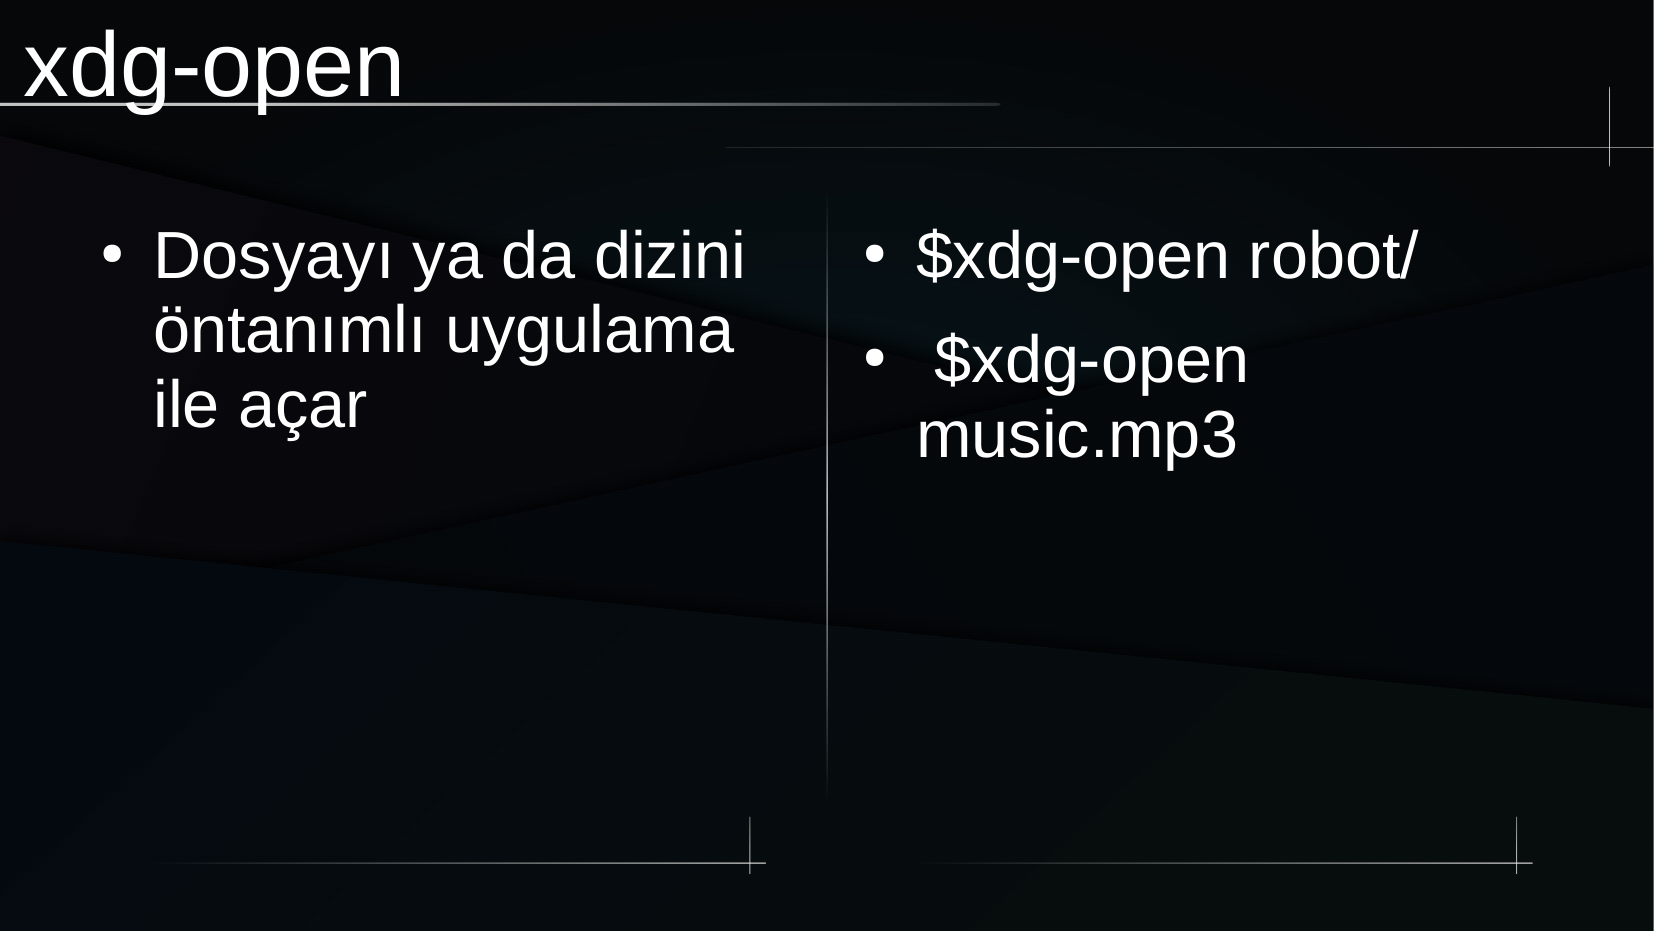

# xdg-open
Dosyayı ya da dizini öntanımlı uygulama ile açar
$xdg-open robot/
 $xdg-open music.mp3